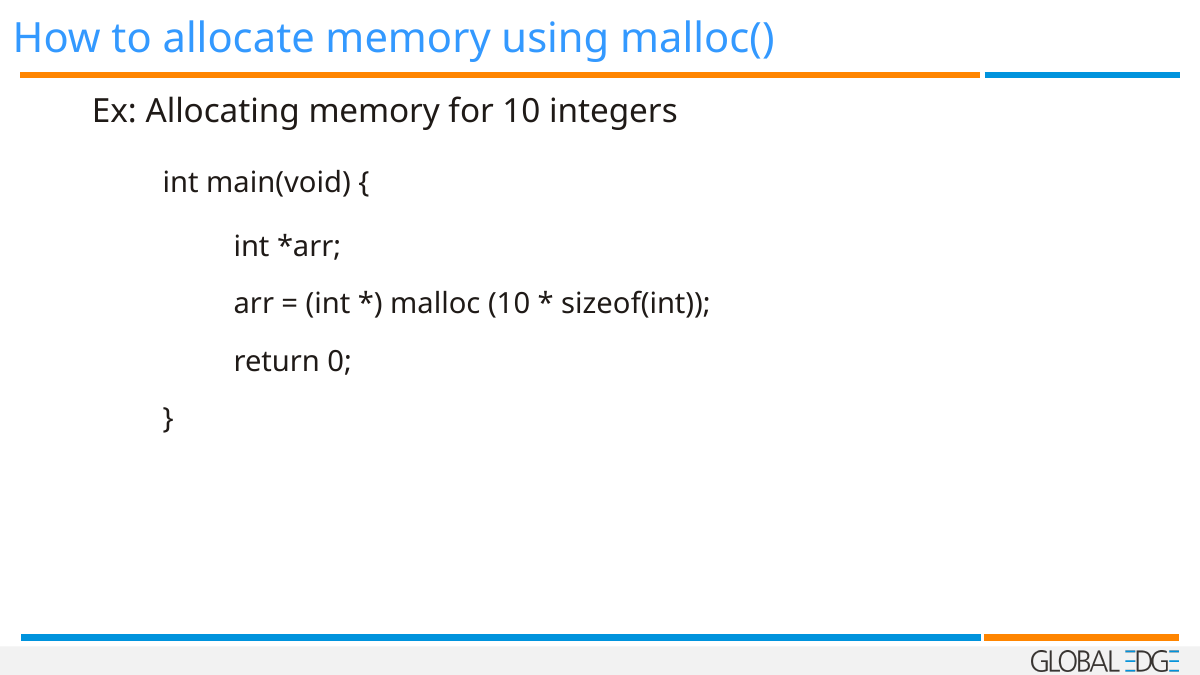

# How to allocate memory using malloc()
Ex: Allocating memory for 10 integers
int main(void) {
int *arr;
arr = (int *) malloc (10 * sizeof(int));
return 0;
}